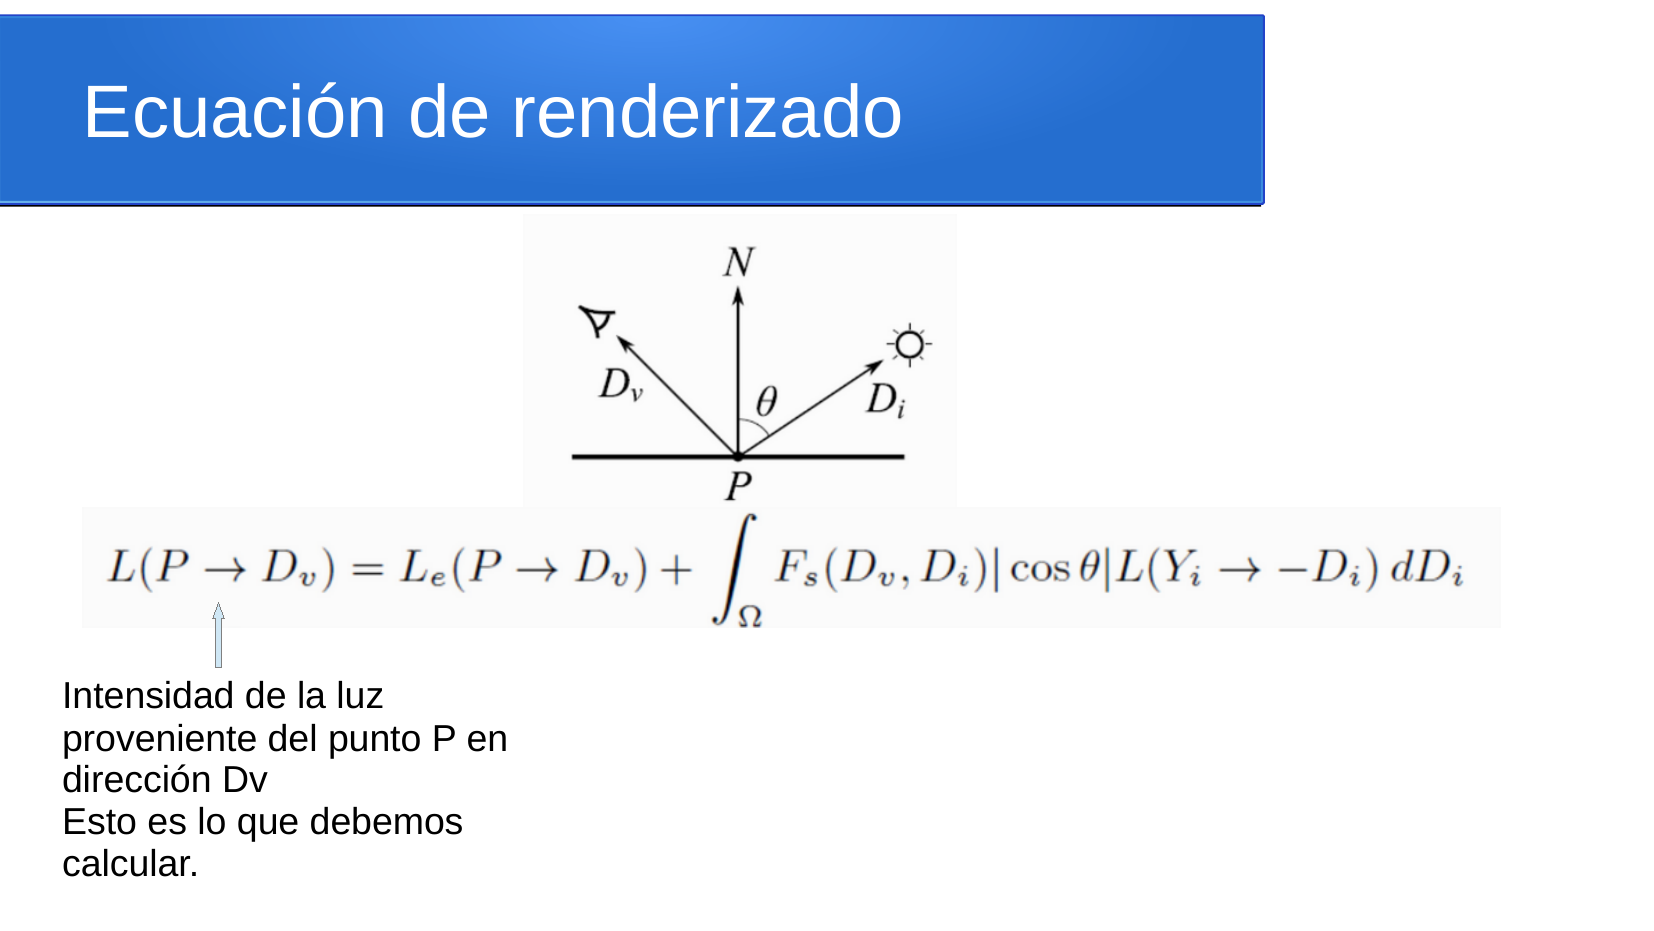

# Ecuación de renderizado
Intensidad de la luz proveniente del punto P en dirección Dv
Esto es lo que debemos calcular.